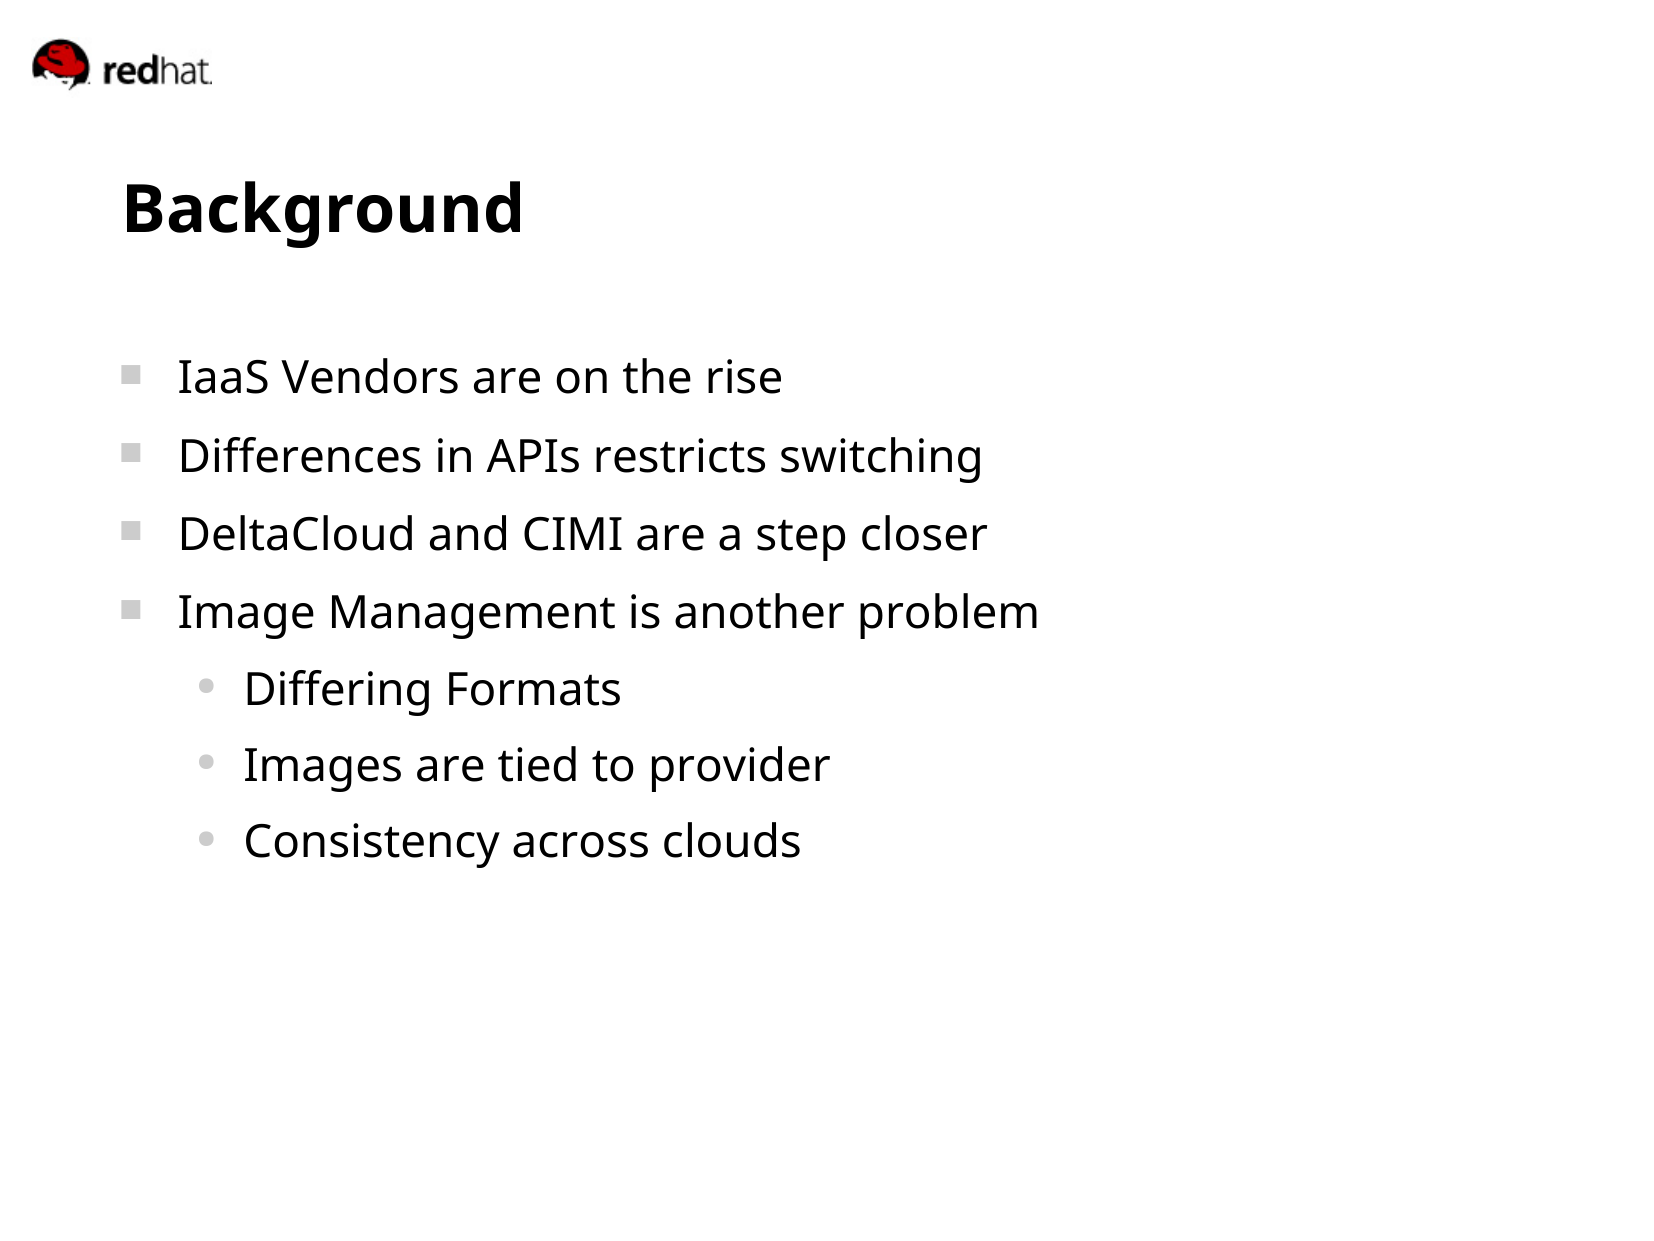

# Background
IaaS Vendors are on the rise
Differences in APIs restricts switching
DeltaCloud and CIMI are a step closer
Image Management is another problem
Differing Formats
Images are tied to provider
Consistency across clouds